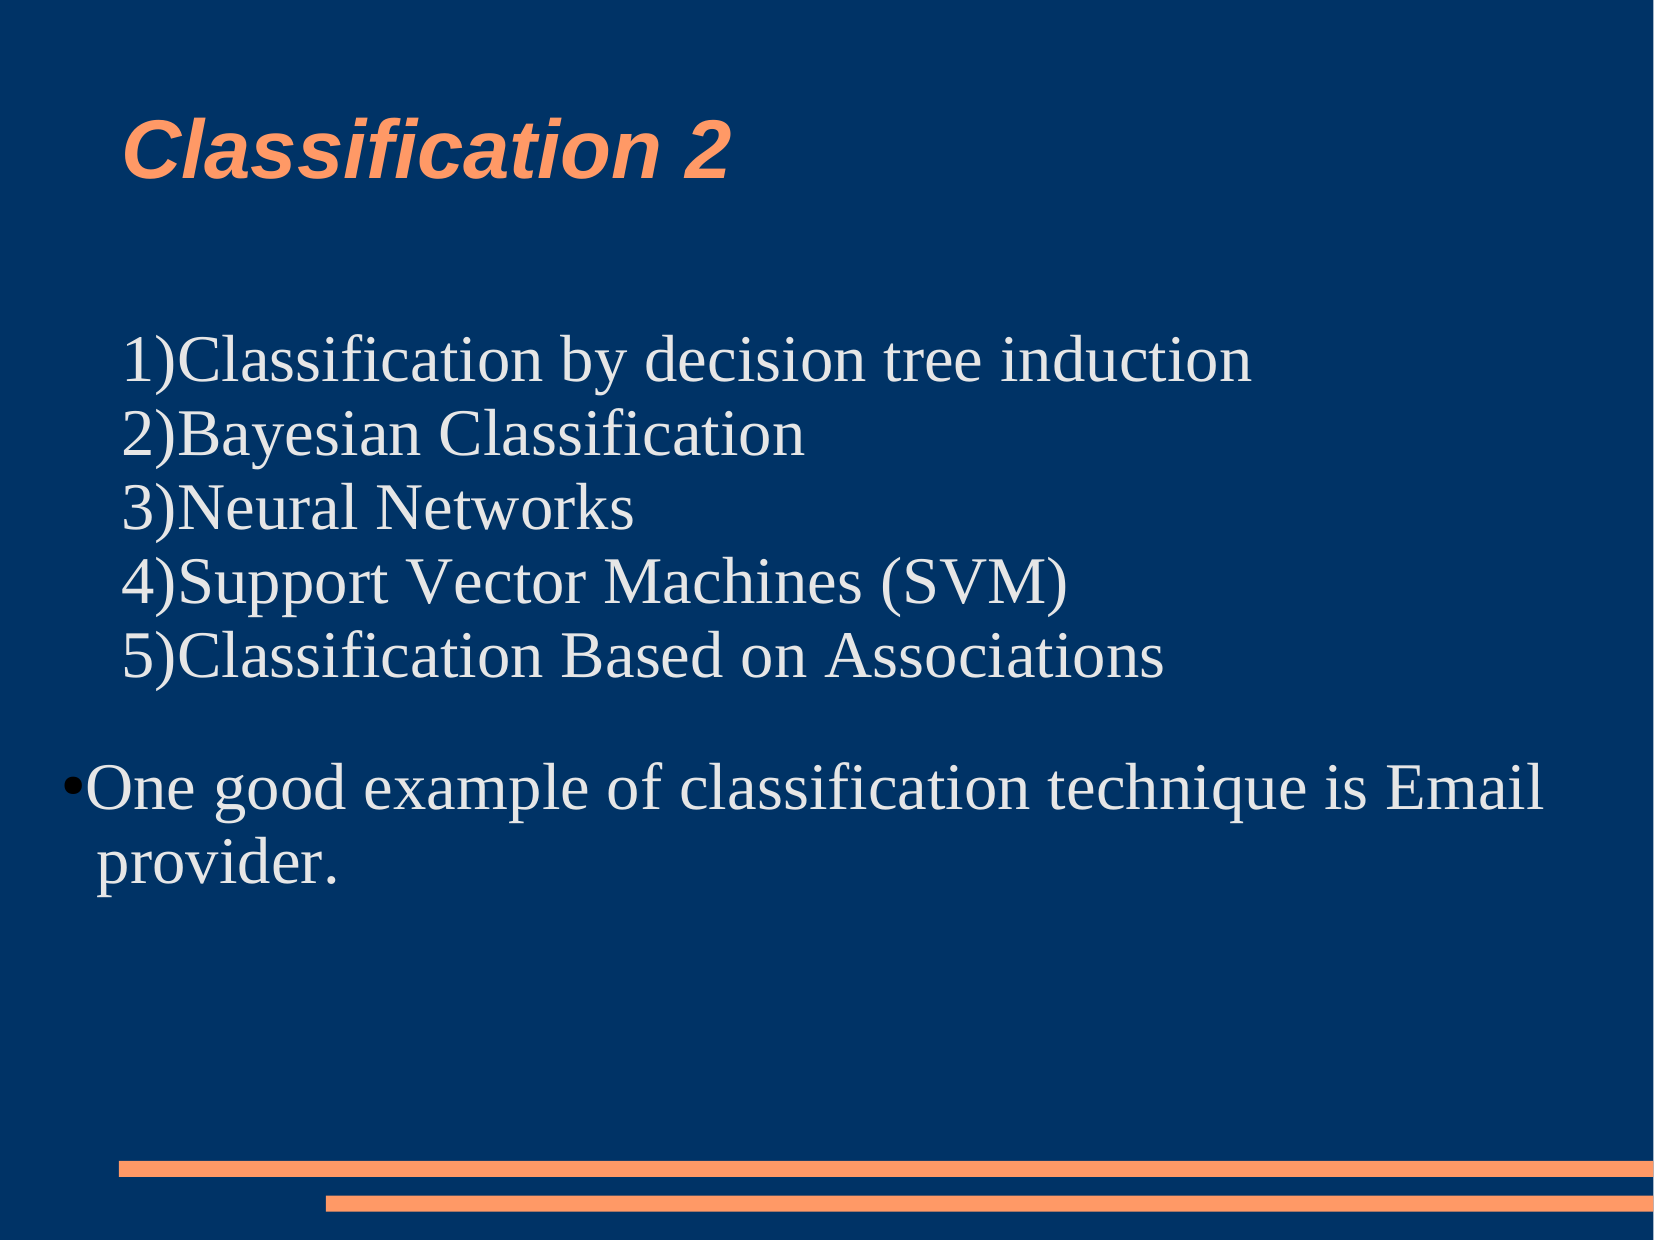

# Classification 2
Classification by decision tree induction
Bayesian Classification
Neural Networks
Support Vector Machines (SVM)
Classification Based on Associations
One good example of classification technique is Email provider.